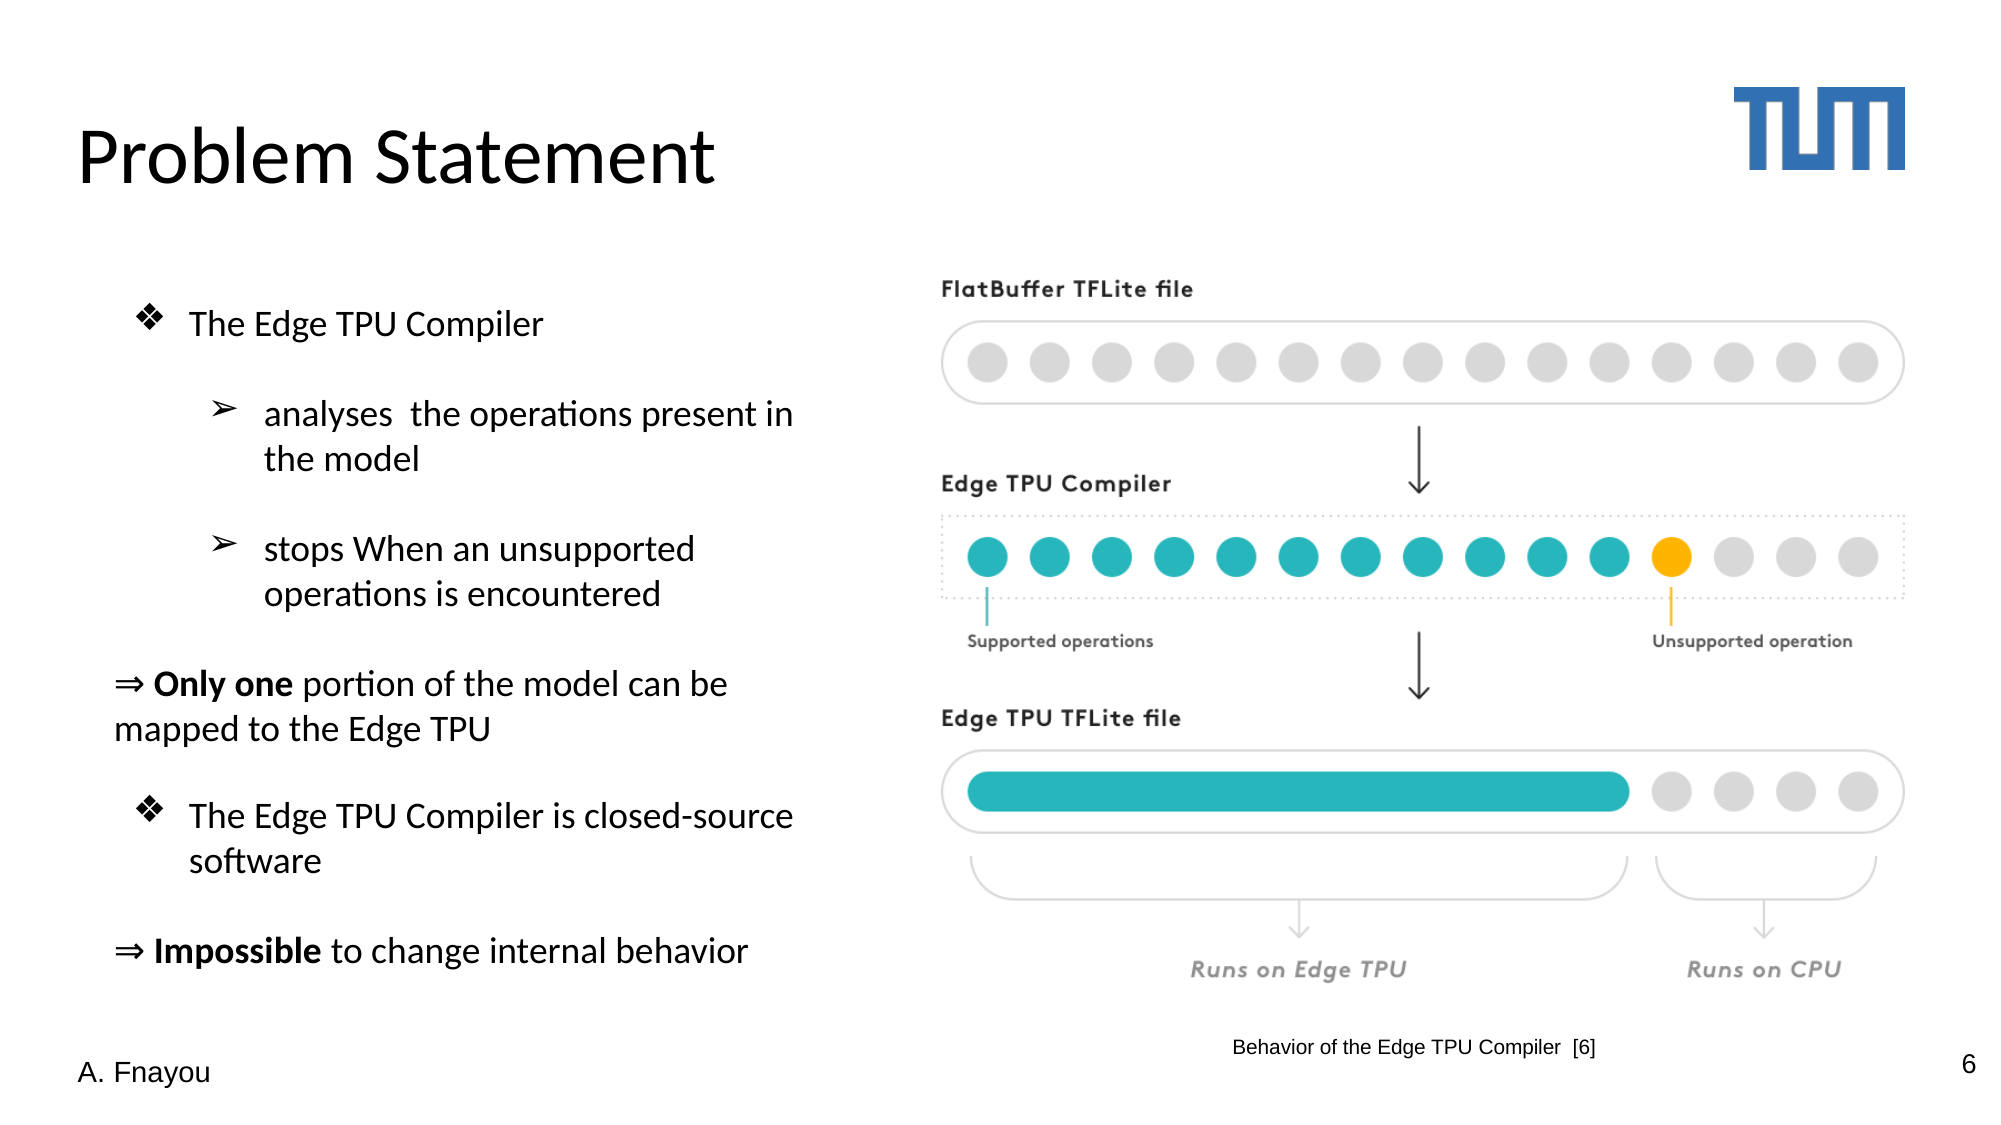

Problem Statement
The Edge TPU Compiler
analyses the operations present in the model
stops When an unsupported operations is encountered
⇒ Only one portion of the model can be mapped to the Edge TPU
The Edge TPU Compiler is closed-source software
⇒ Impossible to change internal behavior
Behavior of the Edge TPU Compiler [6]
A. Fnayou